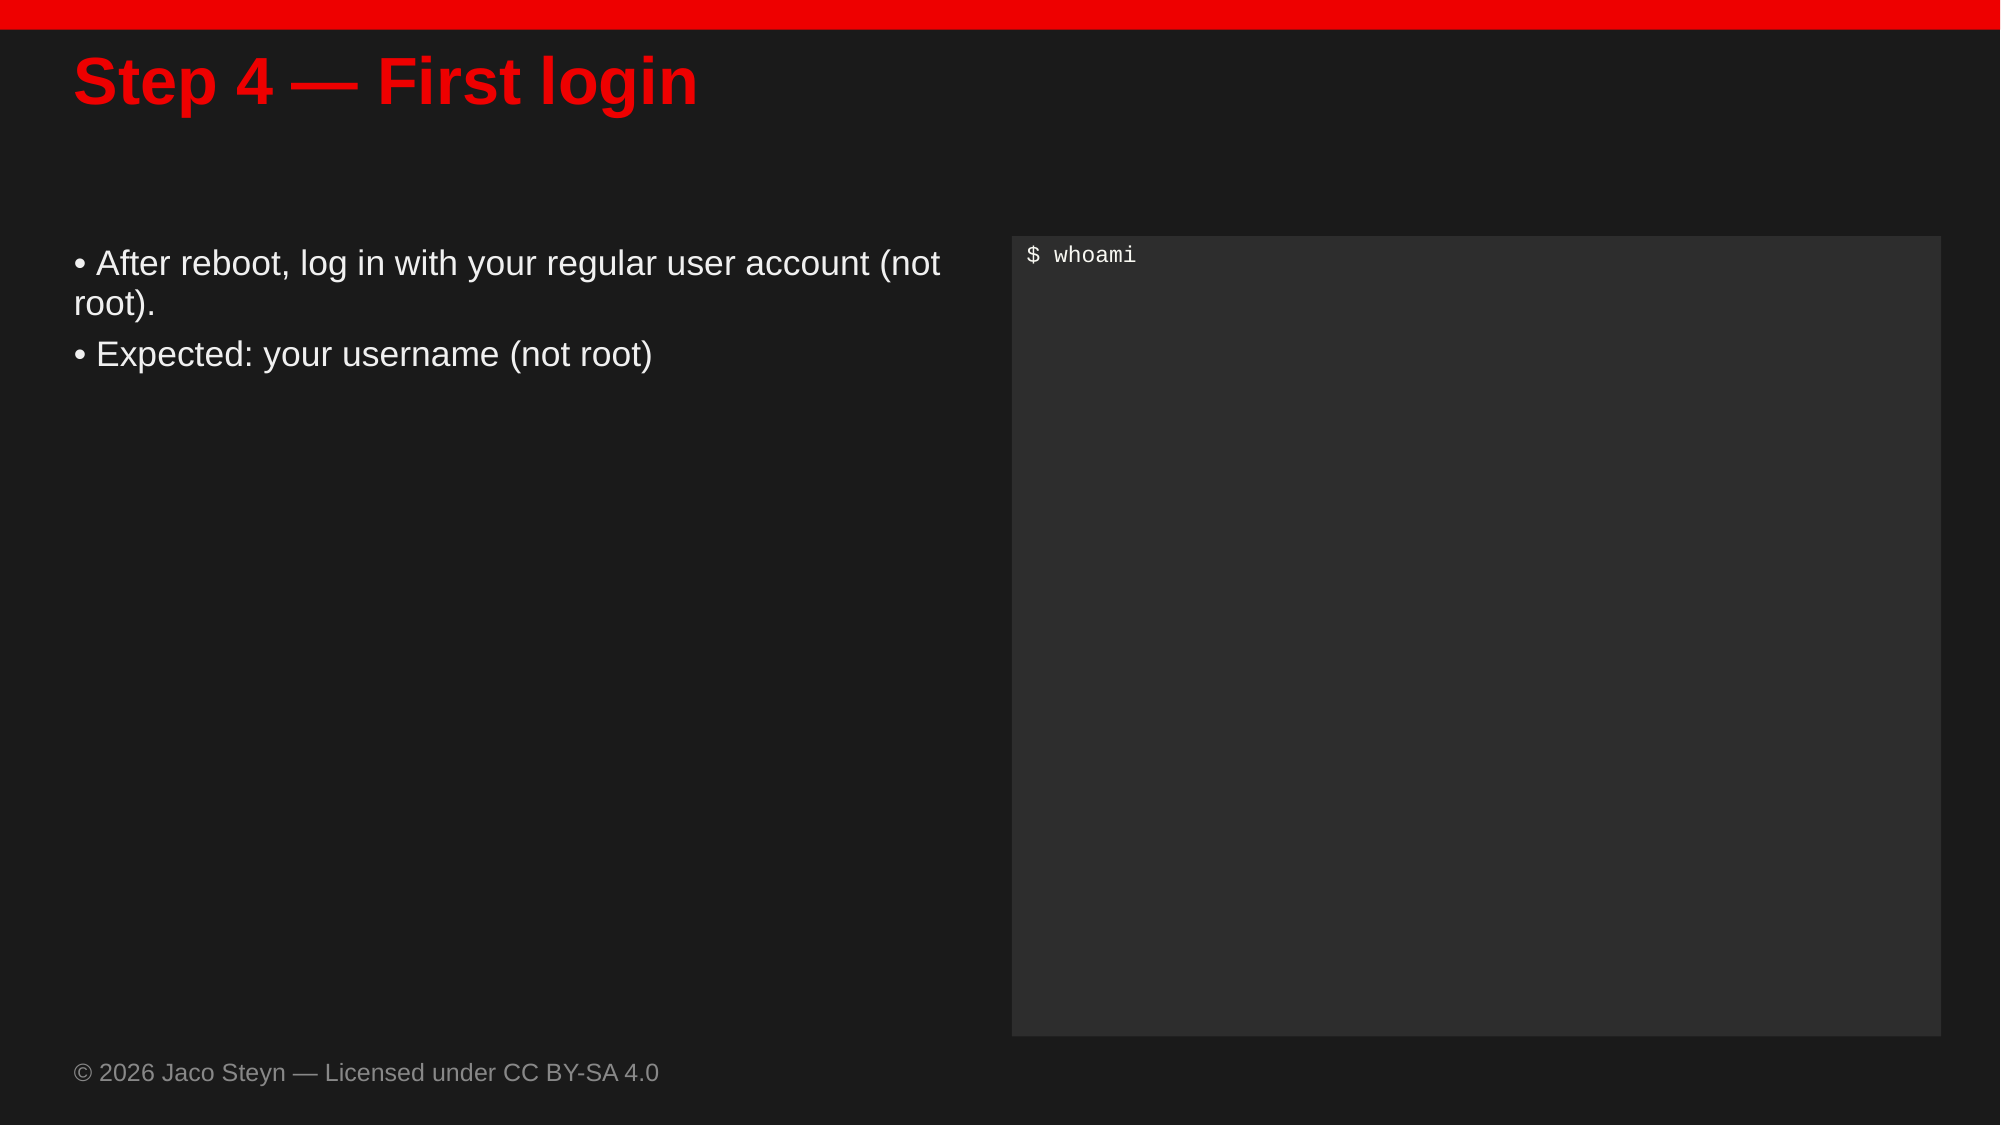

Step 4 — First login
• After reboot, log in with your regular user account (not root).
• Expected: your username (not root)
$ whoami
© 2026 Jaco Steyn — Licensed under CC BY-SA 4.0